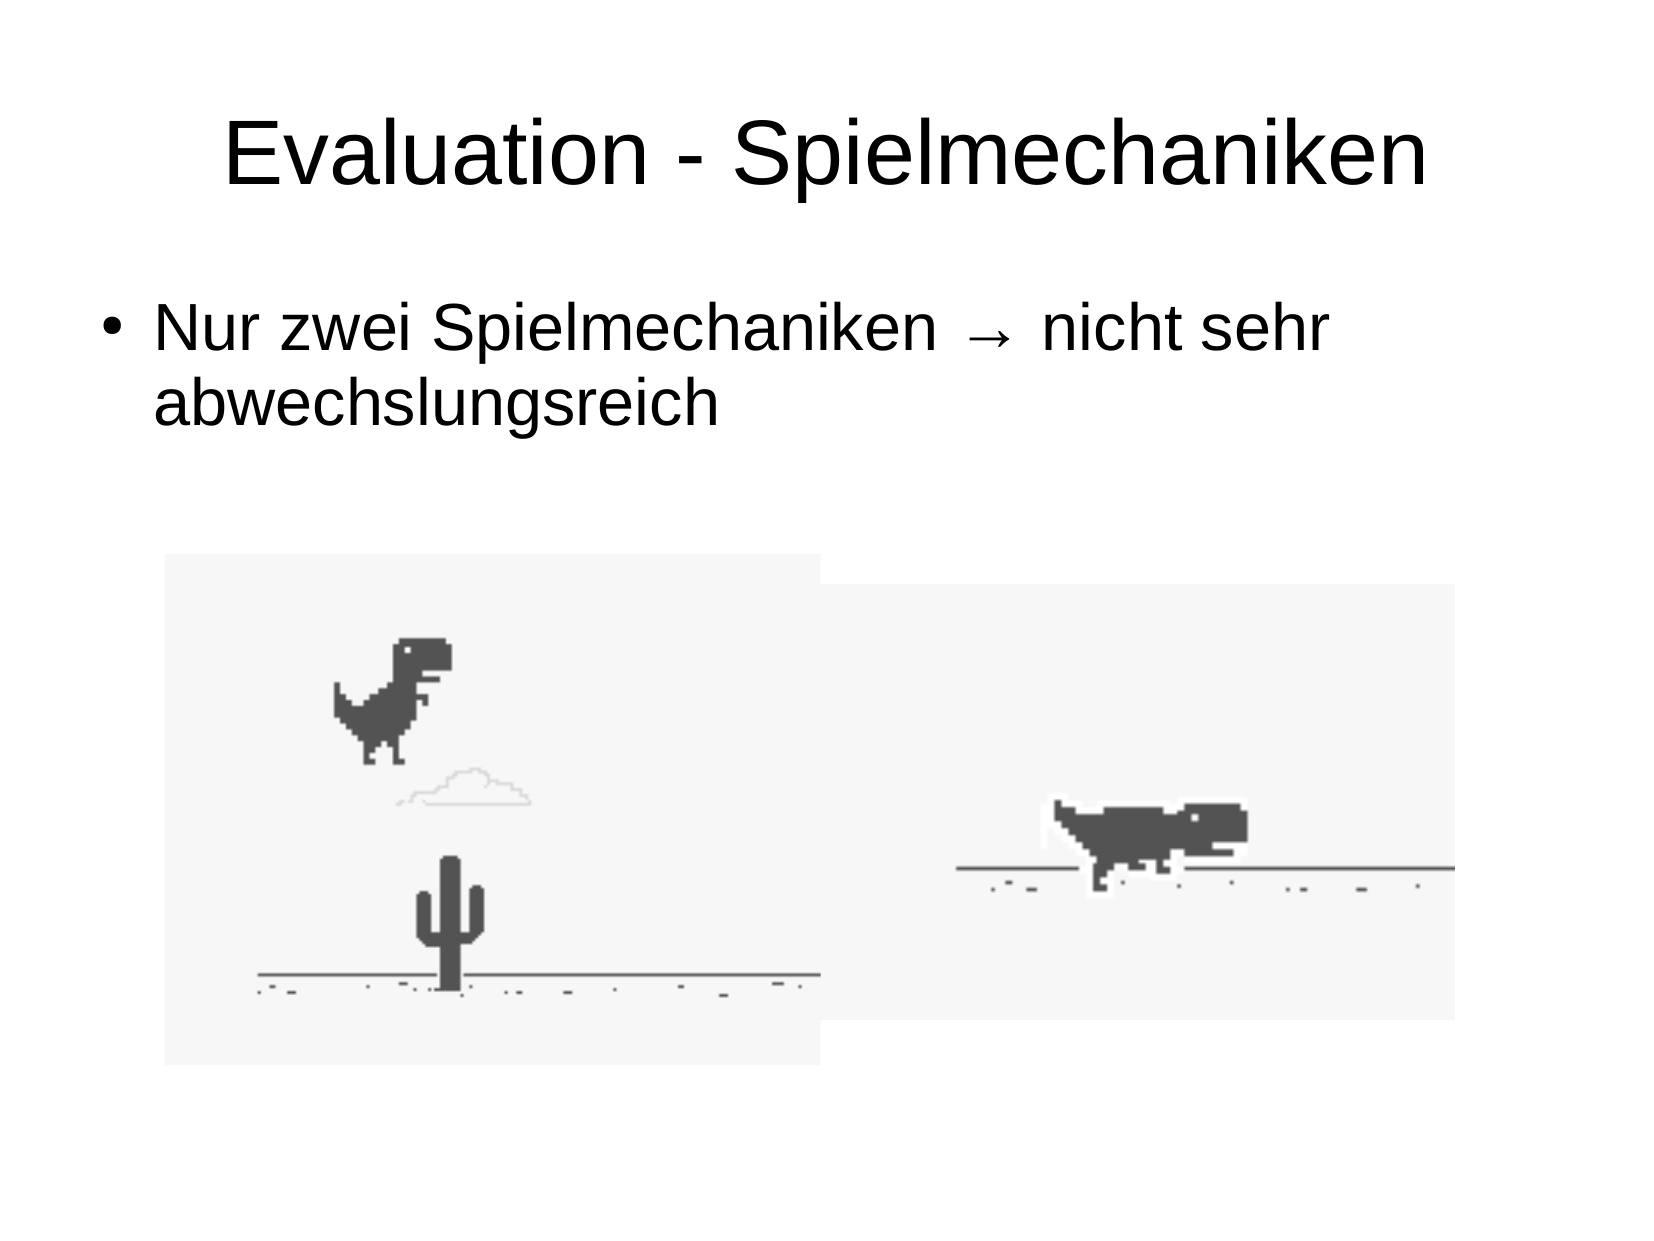

# Evaluation - Spielmechaniken
Nur zwei Spielmechaniken → nicht sehr abwechslungsreich